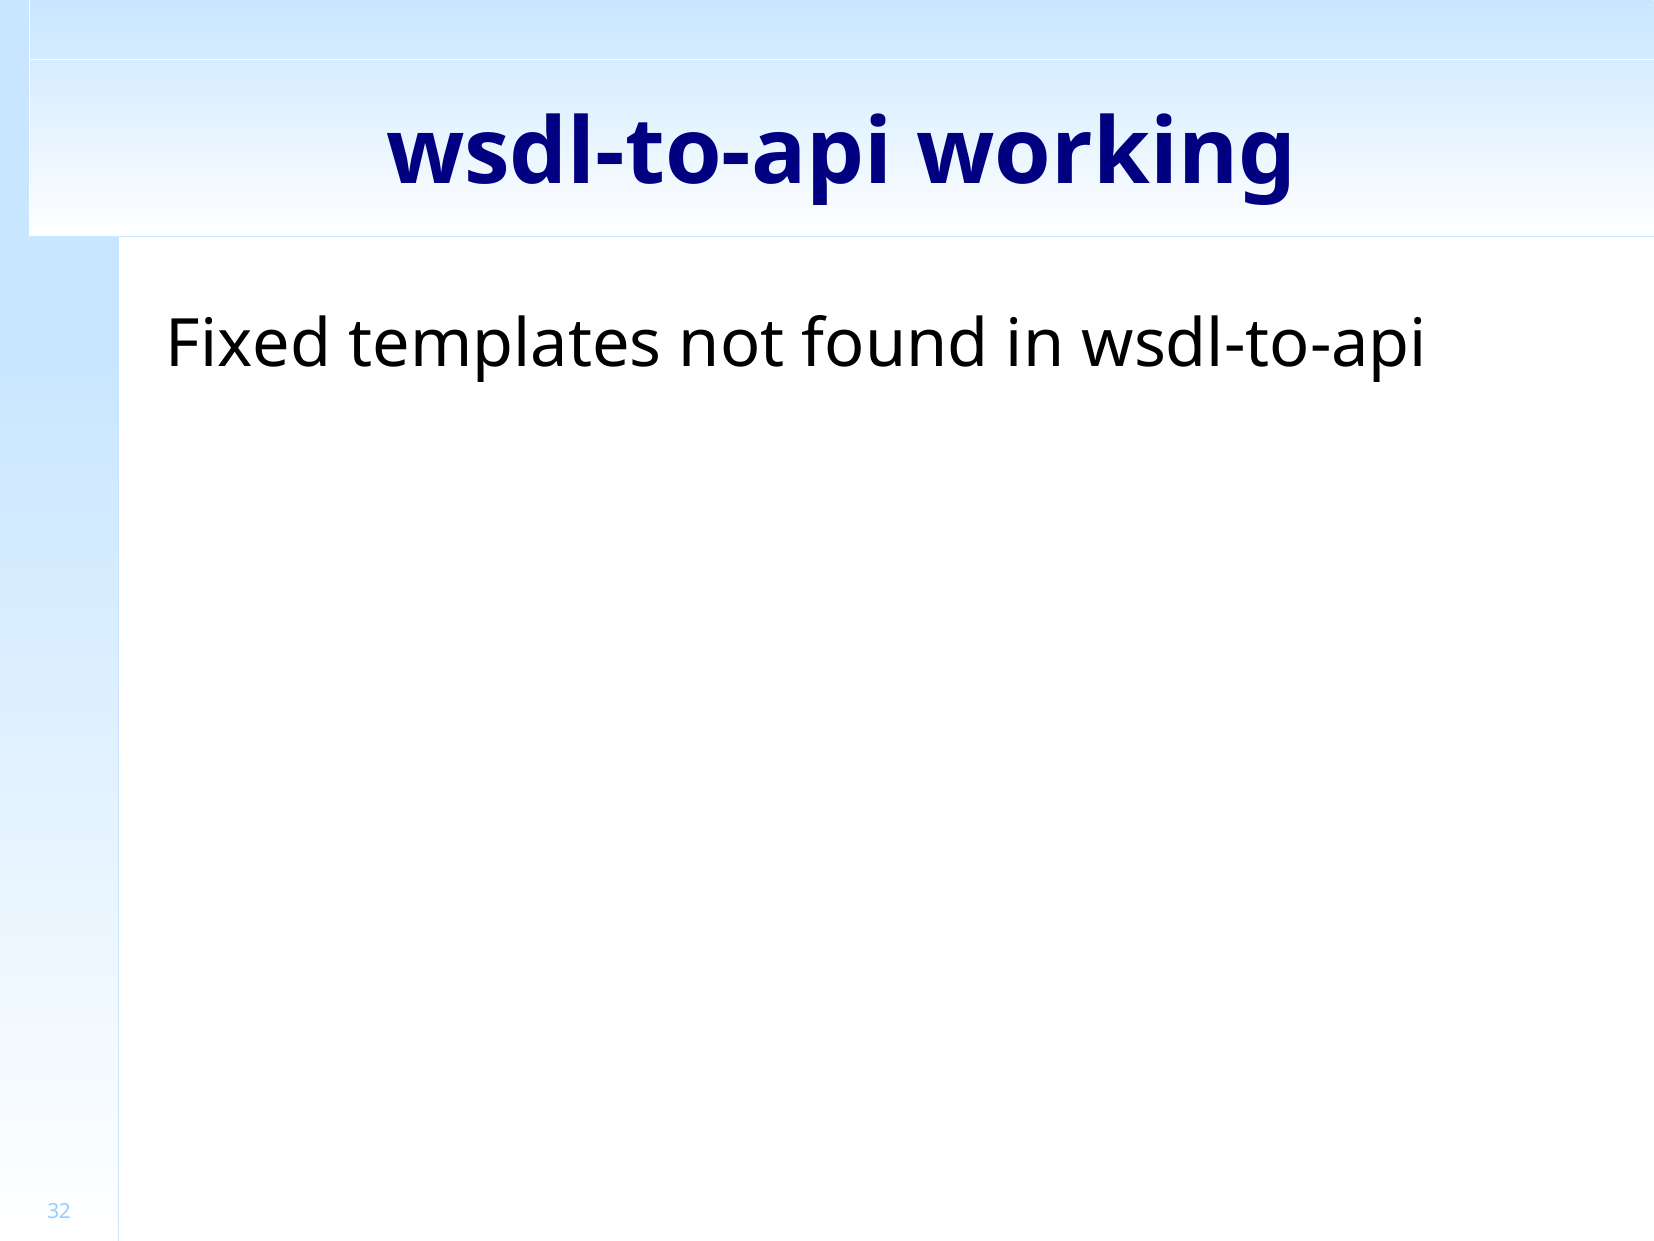

# wsdl-to-api working
Fixed templates not found in wsdl-to-api